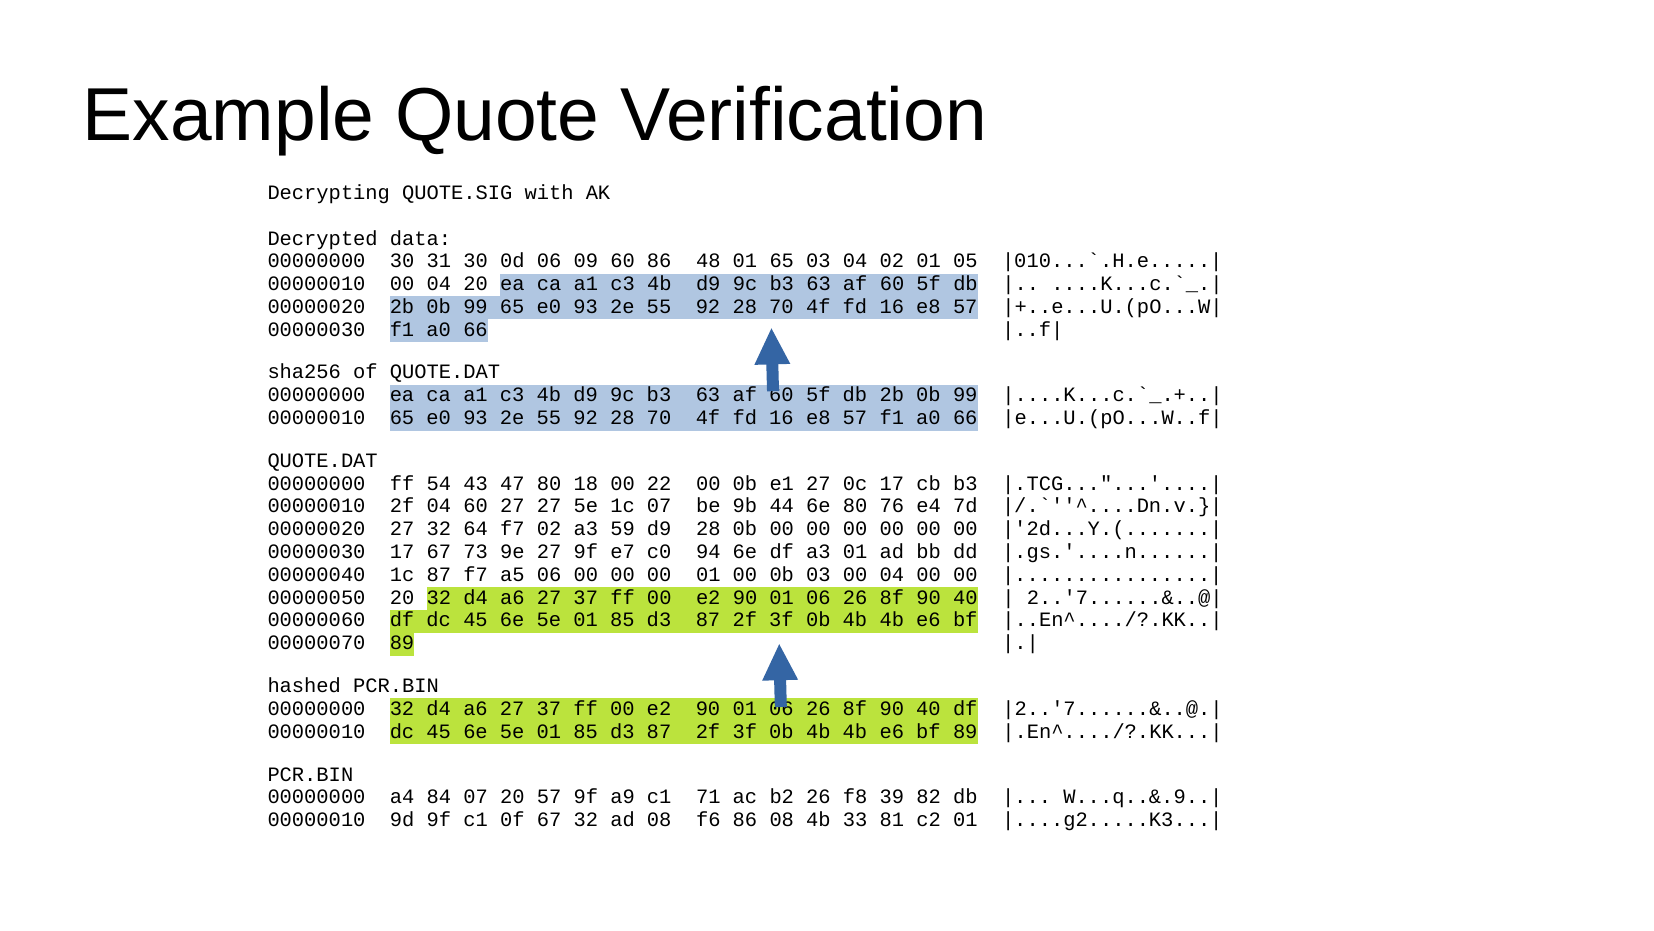

# Example Quote Verification
Decrypting QUOTE.SIG with AK
Decrypted data:
00000000 30 31 30 0d 06 09 60 86 48 01 65 03 04 02 01 05 |010...`.H.e.....|
00000010 00 04 20 ea ca a1 c3 4b d9 9c b3 63 af 60 5f db |.. ....K...c.`_.|
00000020 2b 0b 99 65 e0 93 2e 55 92 28 70 4f fd 16 e8 57 |+..e...U.(pO...W|
00000030 f1 a0 66 |..f|
sha256 of QUOTE.DAT
00000000 ea ca a1 c3 4b d9 9c b3 63 af 60 5f db 2b 0b 99 |....K...c.`_.+..|
00000010 65 e0 93 2e 55 92 28 70 4f fd 16 e8 57 f1 a0 66 |e...U.(pO...W..f|
QUOTE.DAT
00000000 ff 54 43 47 80 18 00 22 00 0b e1 27 0c 17 cb b3 |.TCG..."...'....|
00000010 2f 04 60 27 27 5e 1c 07 be 9b 44 6e 80 76 e4 7d |/.`''^....Dn.v.}|
00000020 27 32 64 f7 02 a3 59 d9 28 0b 00 00 00 00 00 00 |'2d...Y.(.......|
00000030 17 67 73 9e 27 9f e7 c0 94 6e df a3 01 ad bb dd |.gs.'....n......|
00000040 1c 87 f7 a5 06 00 00 00 01 00 0b 03 00 04 00 00 |................|
00000050 20 32 d4 a6 27 37 ff 00 e2 90 01 06 26 8f 90 40 | 2..'7......&..@|
00000060 df dc 45 6e 5e 01 85 d3 87 2f 3f 0b 4b 4b e6 bf |..En^..../?.KK..|
00000070 89 |.|
hashed PCR.BIN
00000000 32 d4 a6 27 37 ff 00 e2 90 01 06 26 8f 90 40 df |2..'7......&..@.|
00000010 dc 45 6e 5e 01 85 d3 87 2f 3f 0b 4b 4b e6 bf 89 |.En^..../?.KK...|
PCR.BIN
00000000 a4 84 07 20 57 9f a9 c1 71 ac b2 26 f8 39 82 db |... W...q..&.9..|
00000010 9d 9f c1 0f 67 32 ad 08 f6 86 08 4b 33 81 c2 01 |....g2.....K3...|